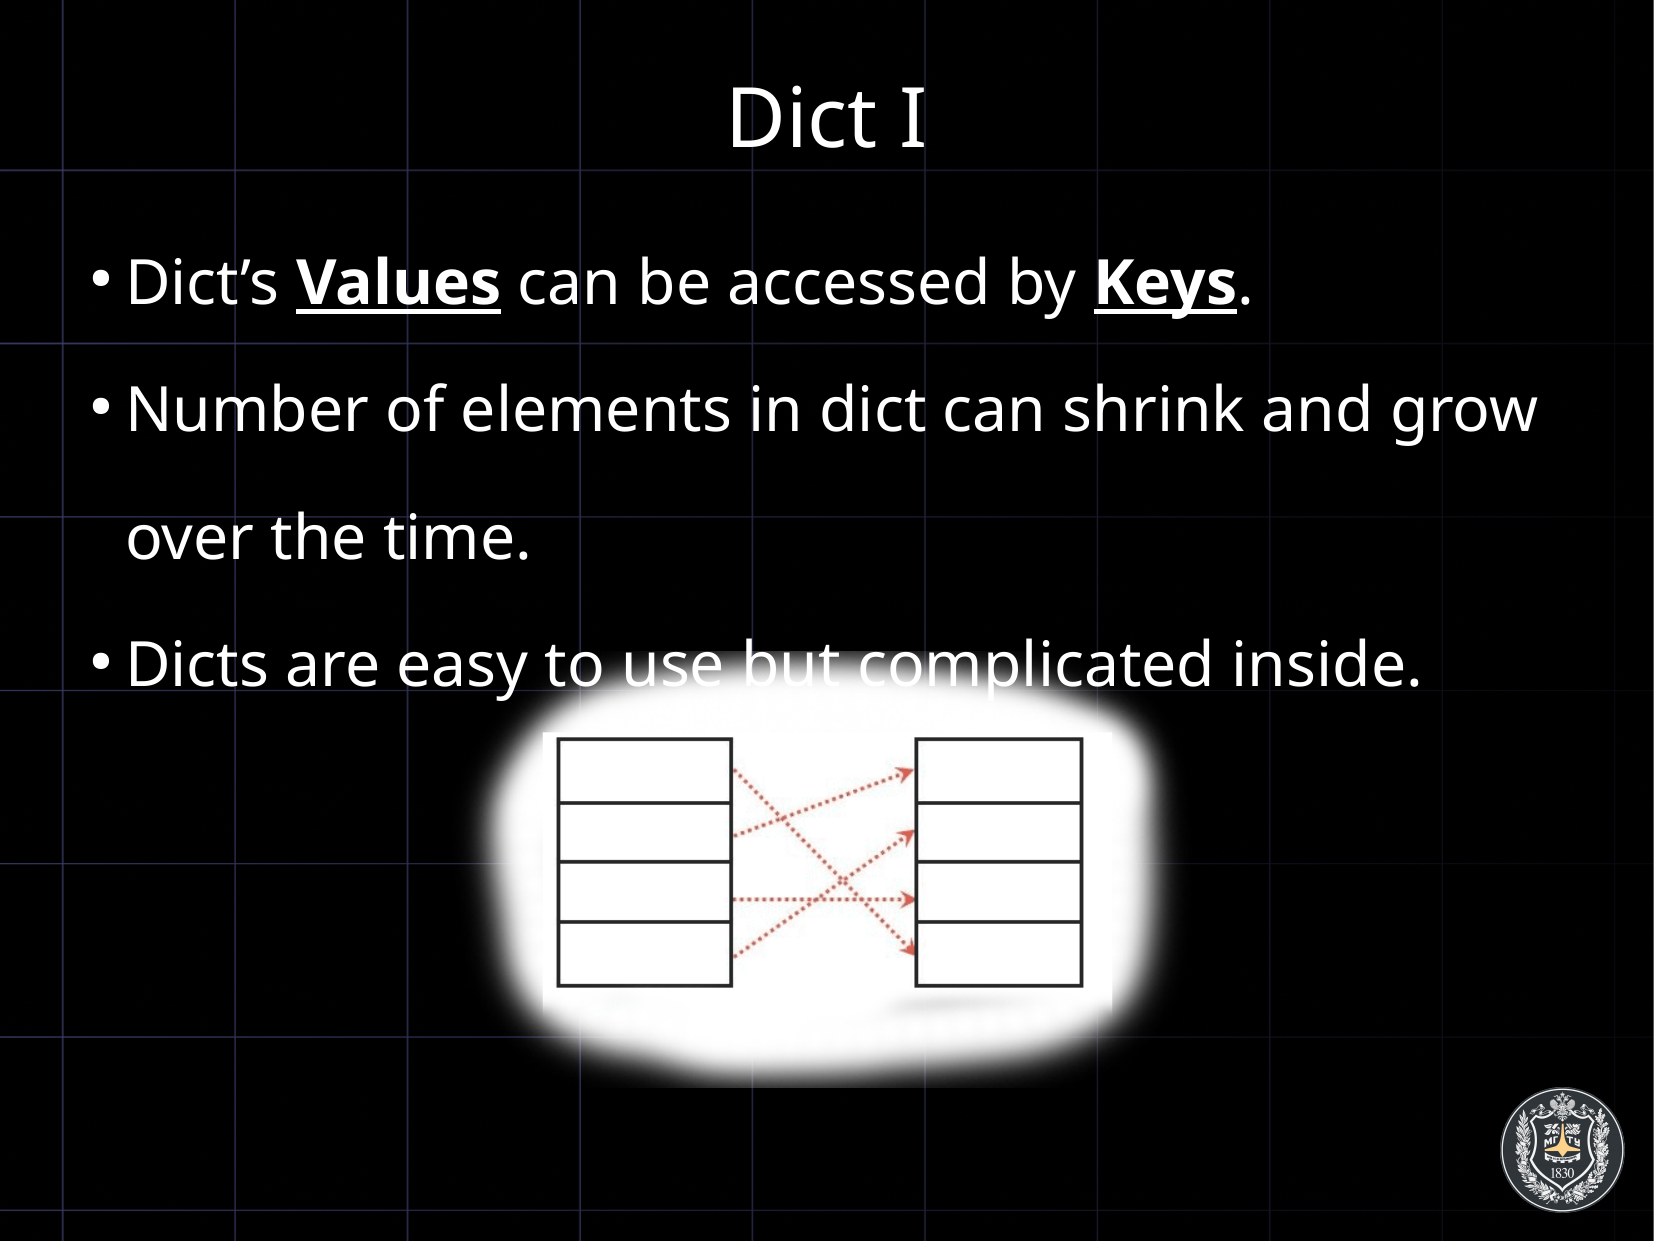

# Dict I
Dict’s Values can be accessed by Keys.
Number of elements in dict can shrink and grow over the time.
Dicts are easy to use but complicated inside.